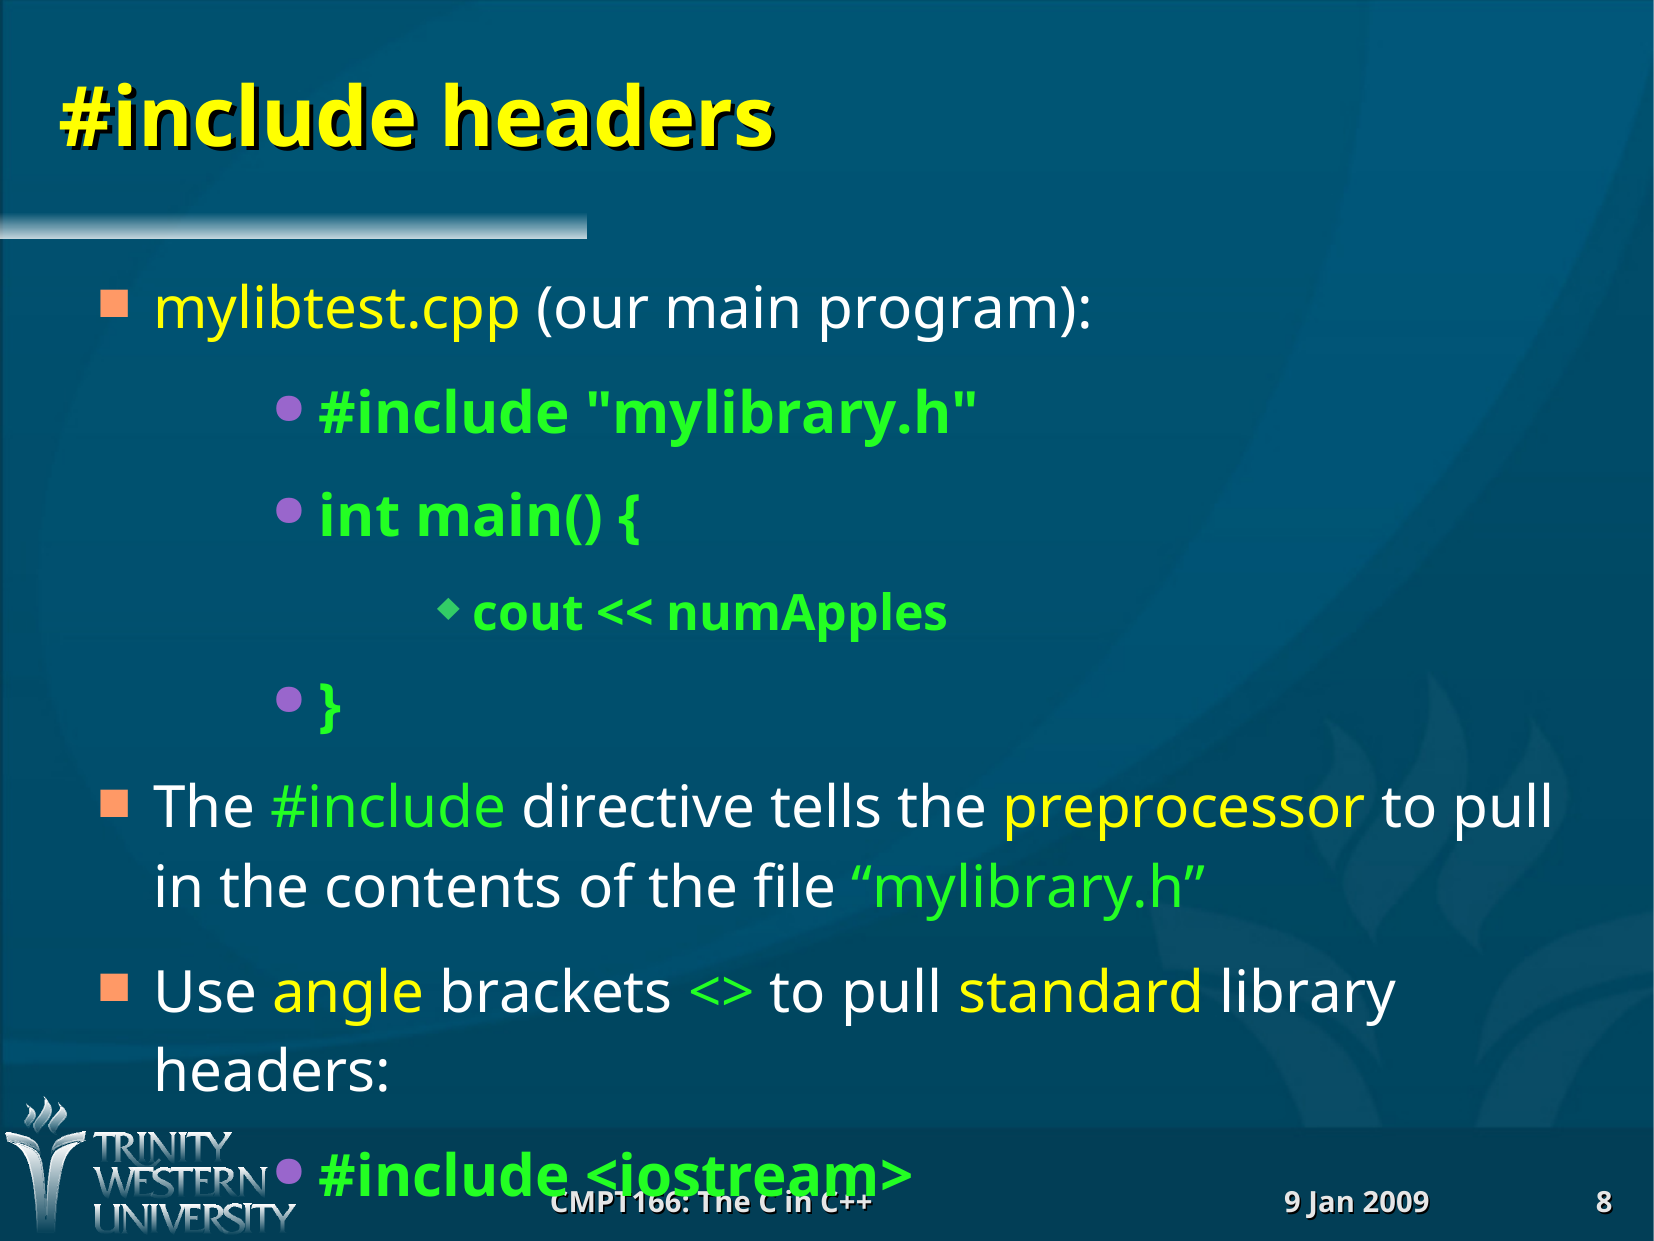

# #include headers
mylibtest.cpp (our main program):
#include "mylibrary.h"
int main() {
cout << numApples
}
The #include directive tells the preprocessor to pull in the contents of the file “mylibrary.h”
Use angle brackets <> to pull standard library headers:
#include <iostream>
CMPT166: The C in C++
9 Jan 2009
8